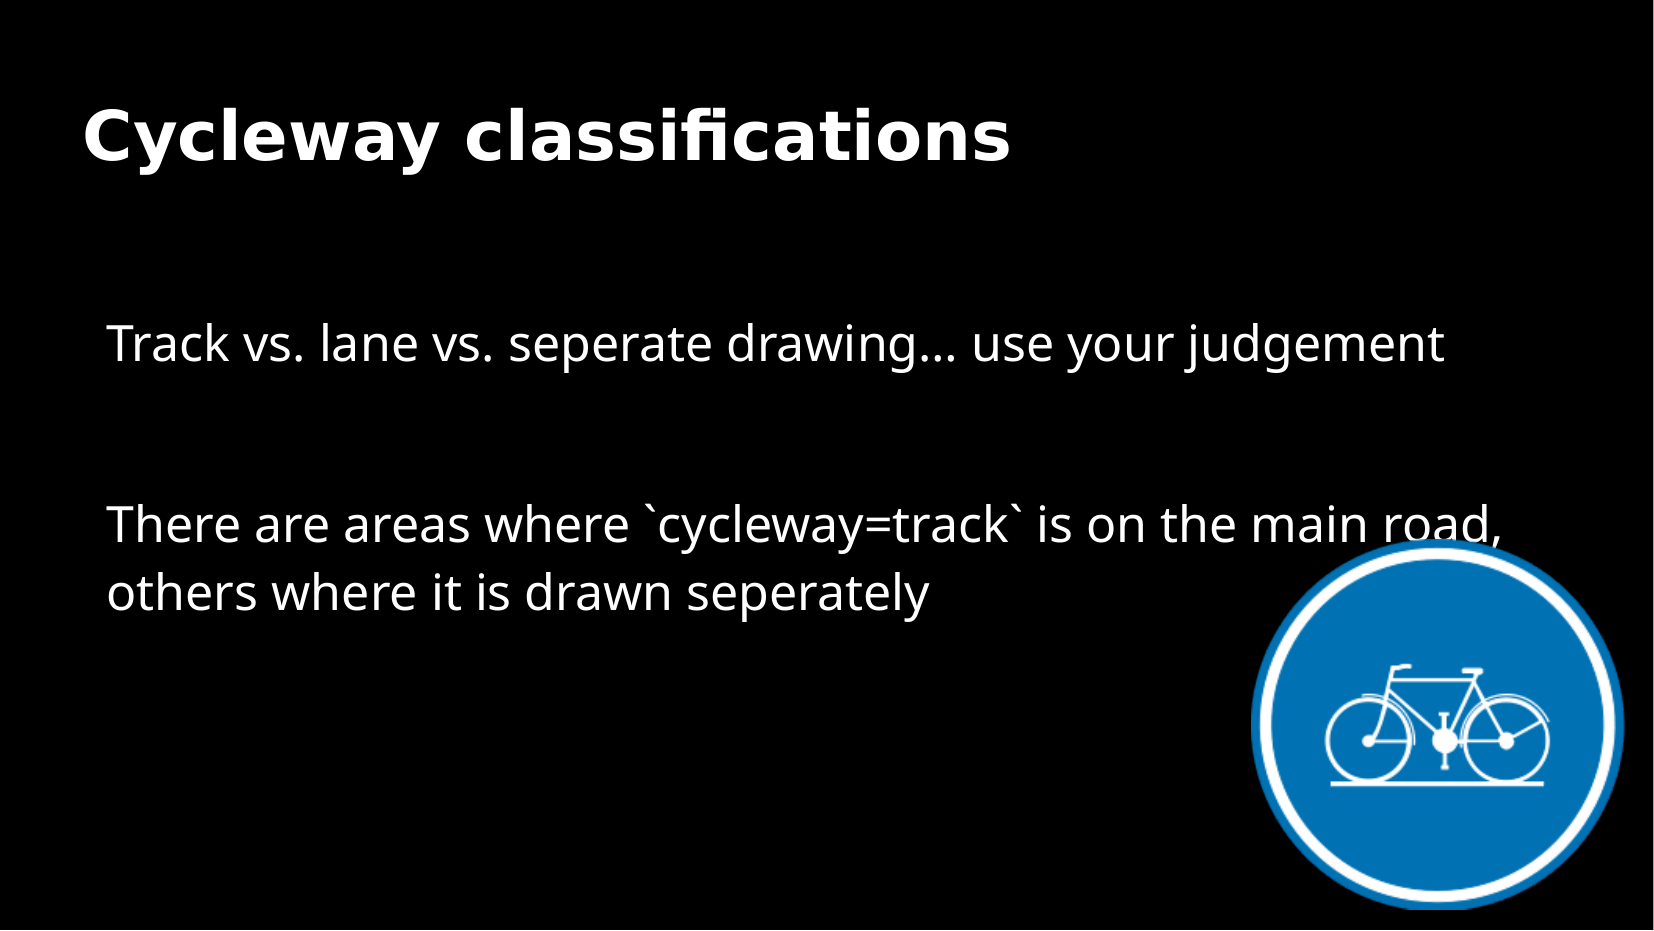

# Cycleway classifications
Track vs. lane vs. seperate drawing… use your judgement
There are areas where `cycleway=track` is on the main road,
others where it is drawn seperately